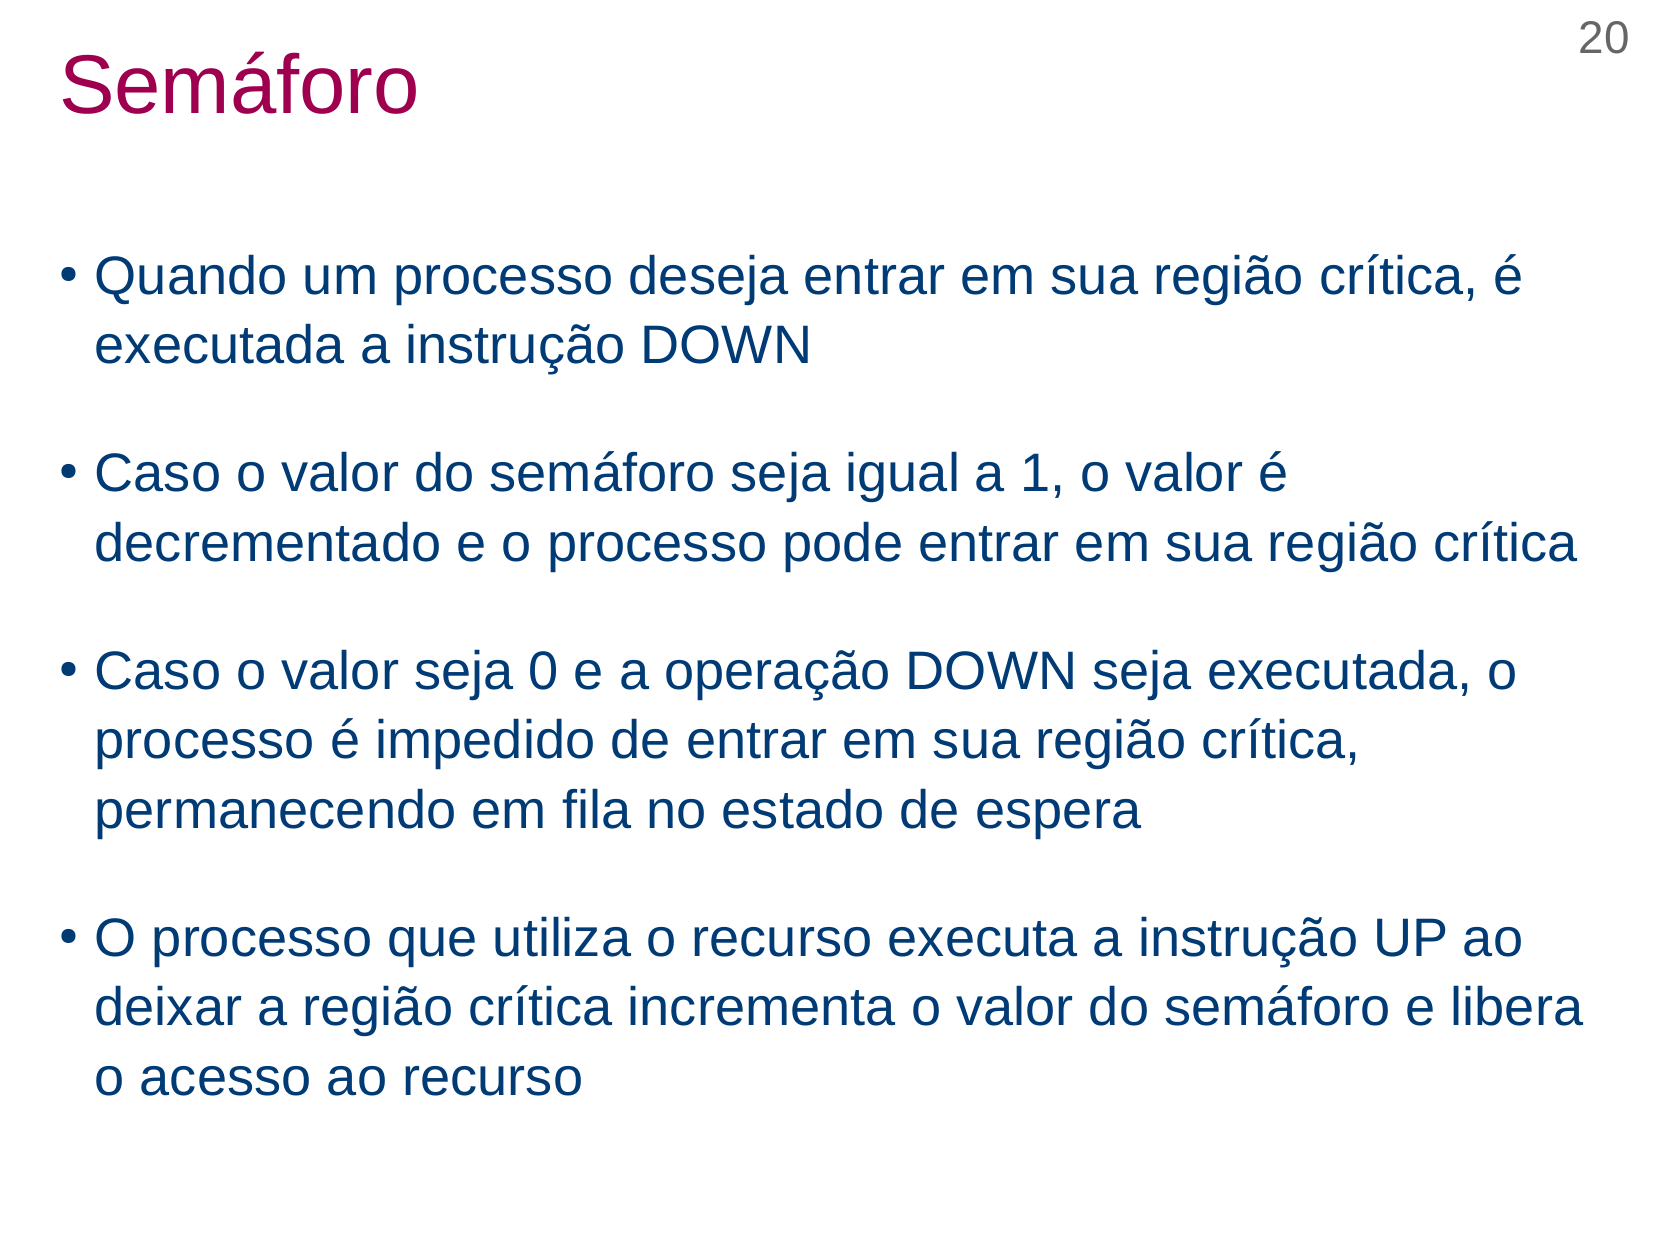

20
# Semáforo
Quando um processo deseja entrar em sua região crítica, é executada a instrução DOWN
Caso o valor do semáforo seja igual a 1, o valor é decrementado e o processo pode entrar em sua região crítica
Caso o valor seja 0 e a operação DOWN seja executada, o processo é impedido de entrar em sua região crítica, permanecendo em fila no estado de espera
O processo que utiliza o recurso executa a instrução UP ao deixar a região crítica incrementa o valor do semáforo e libera o acesso ao recurso